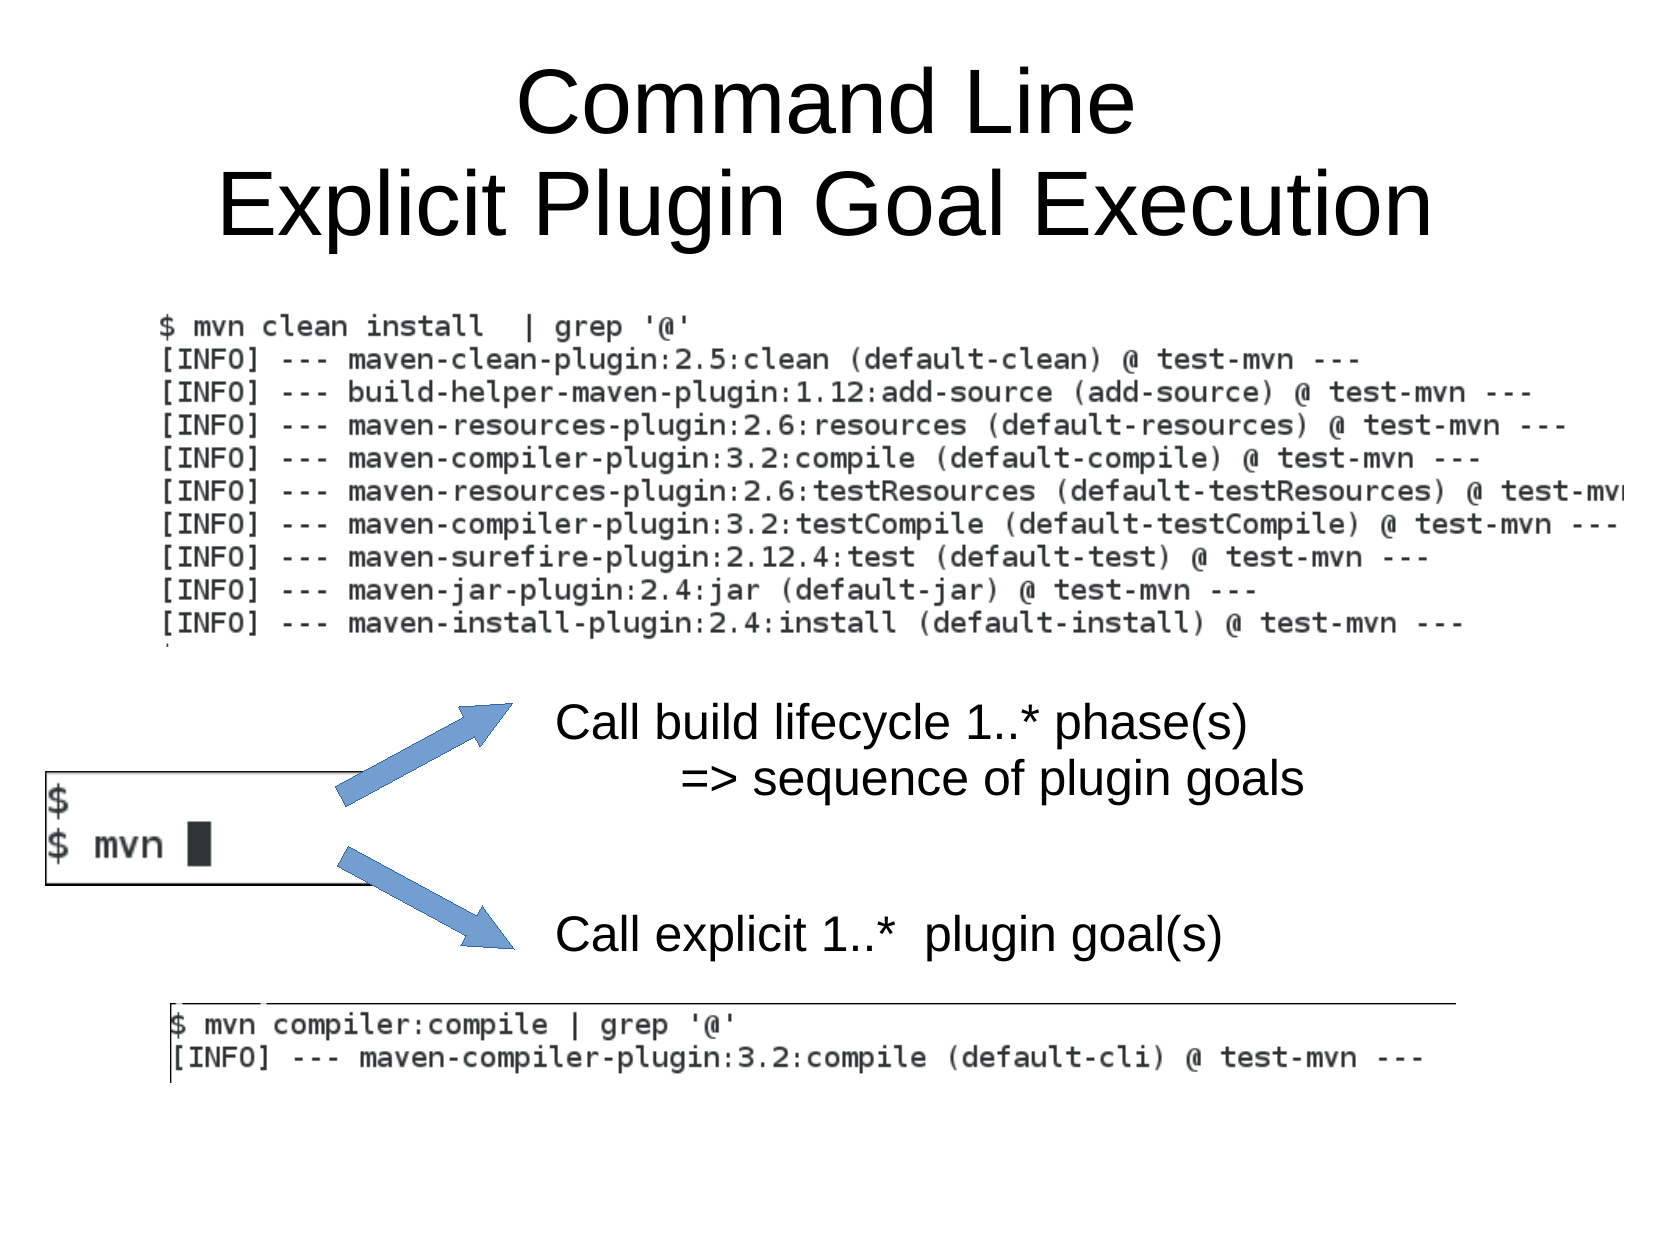

# Command Line Explicit Plugin Goal Execution
Call build lifecycle 1..* phase(s)
 => sequence of plugin goals
Call explicit 1..* plugin goal(s)